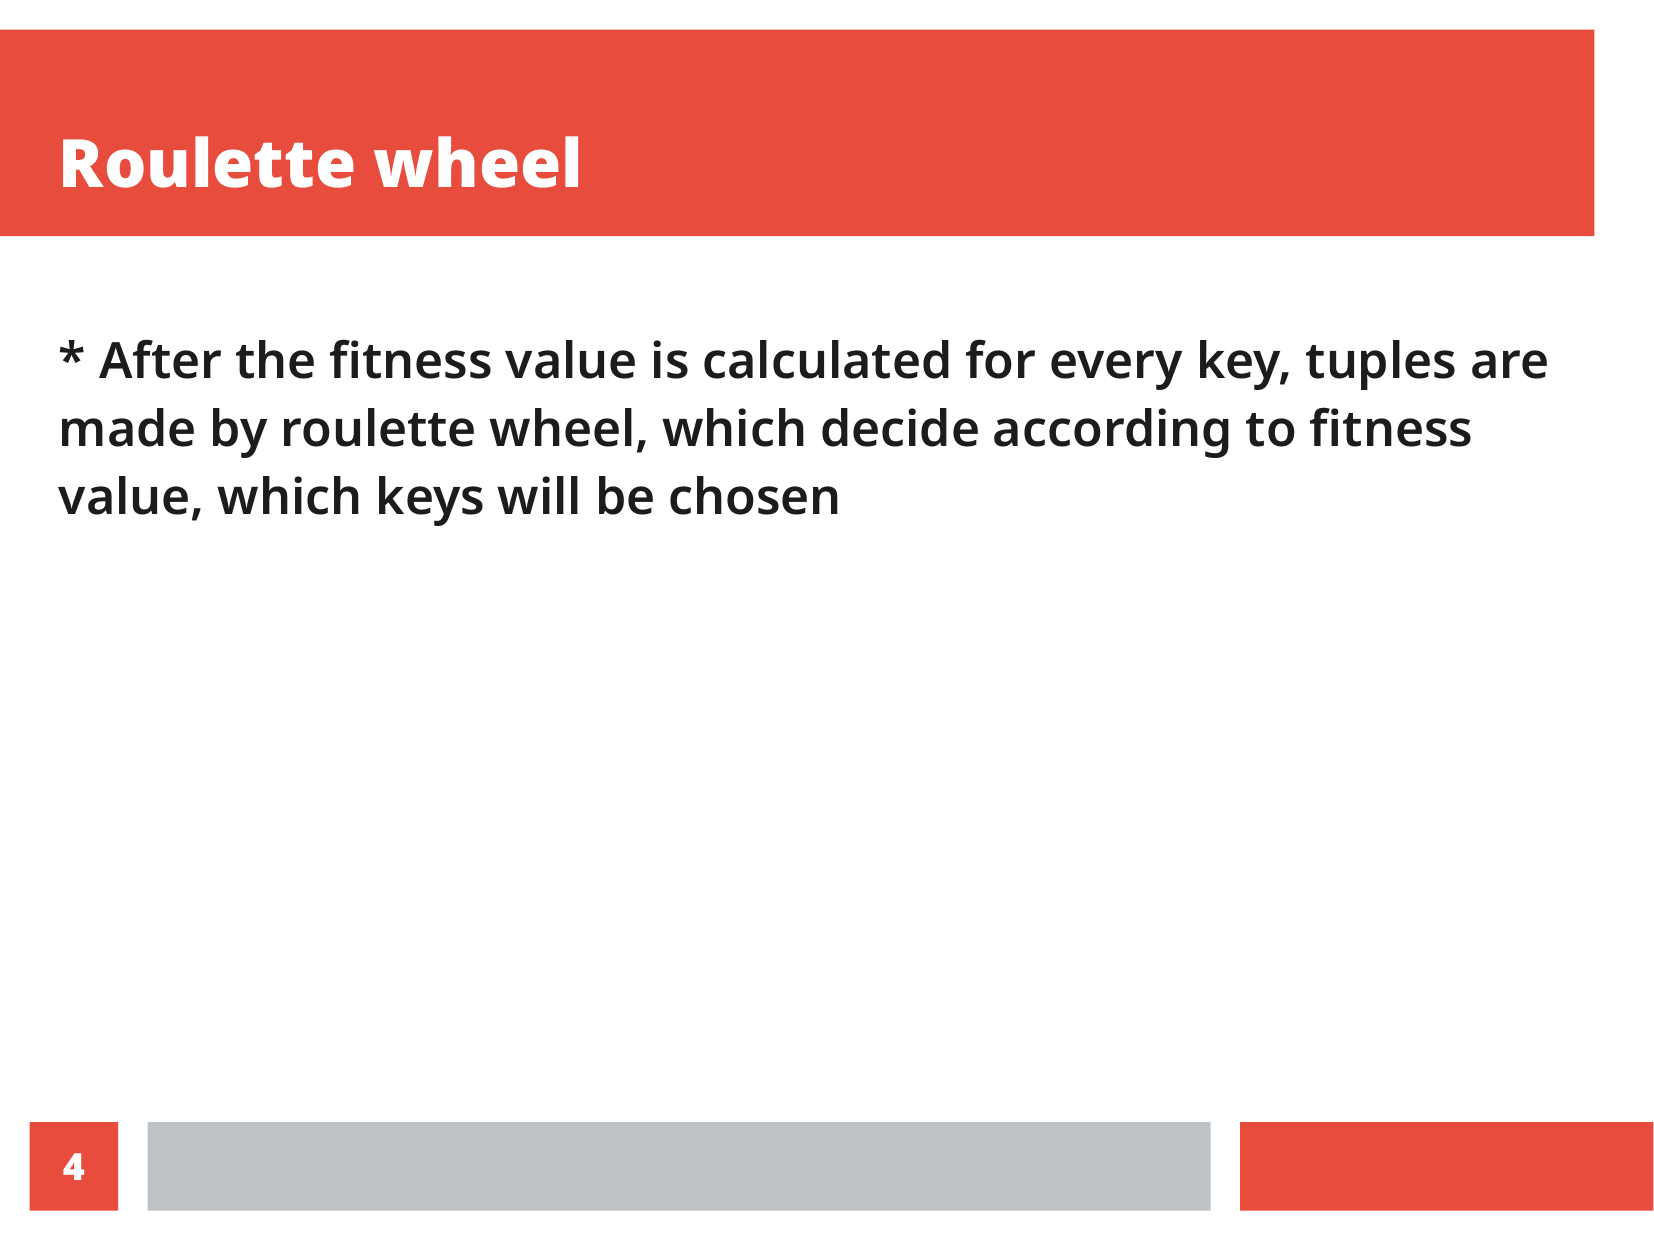

# Roulette wheel
* After the fitness value is calculated for every key, tuples are made by roulette wheel, which decide according to fitness value, which keys will be chosen
4